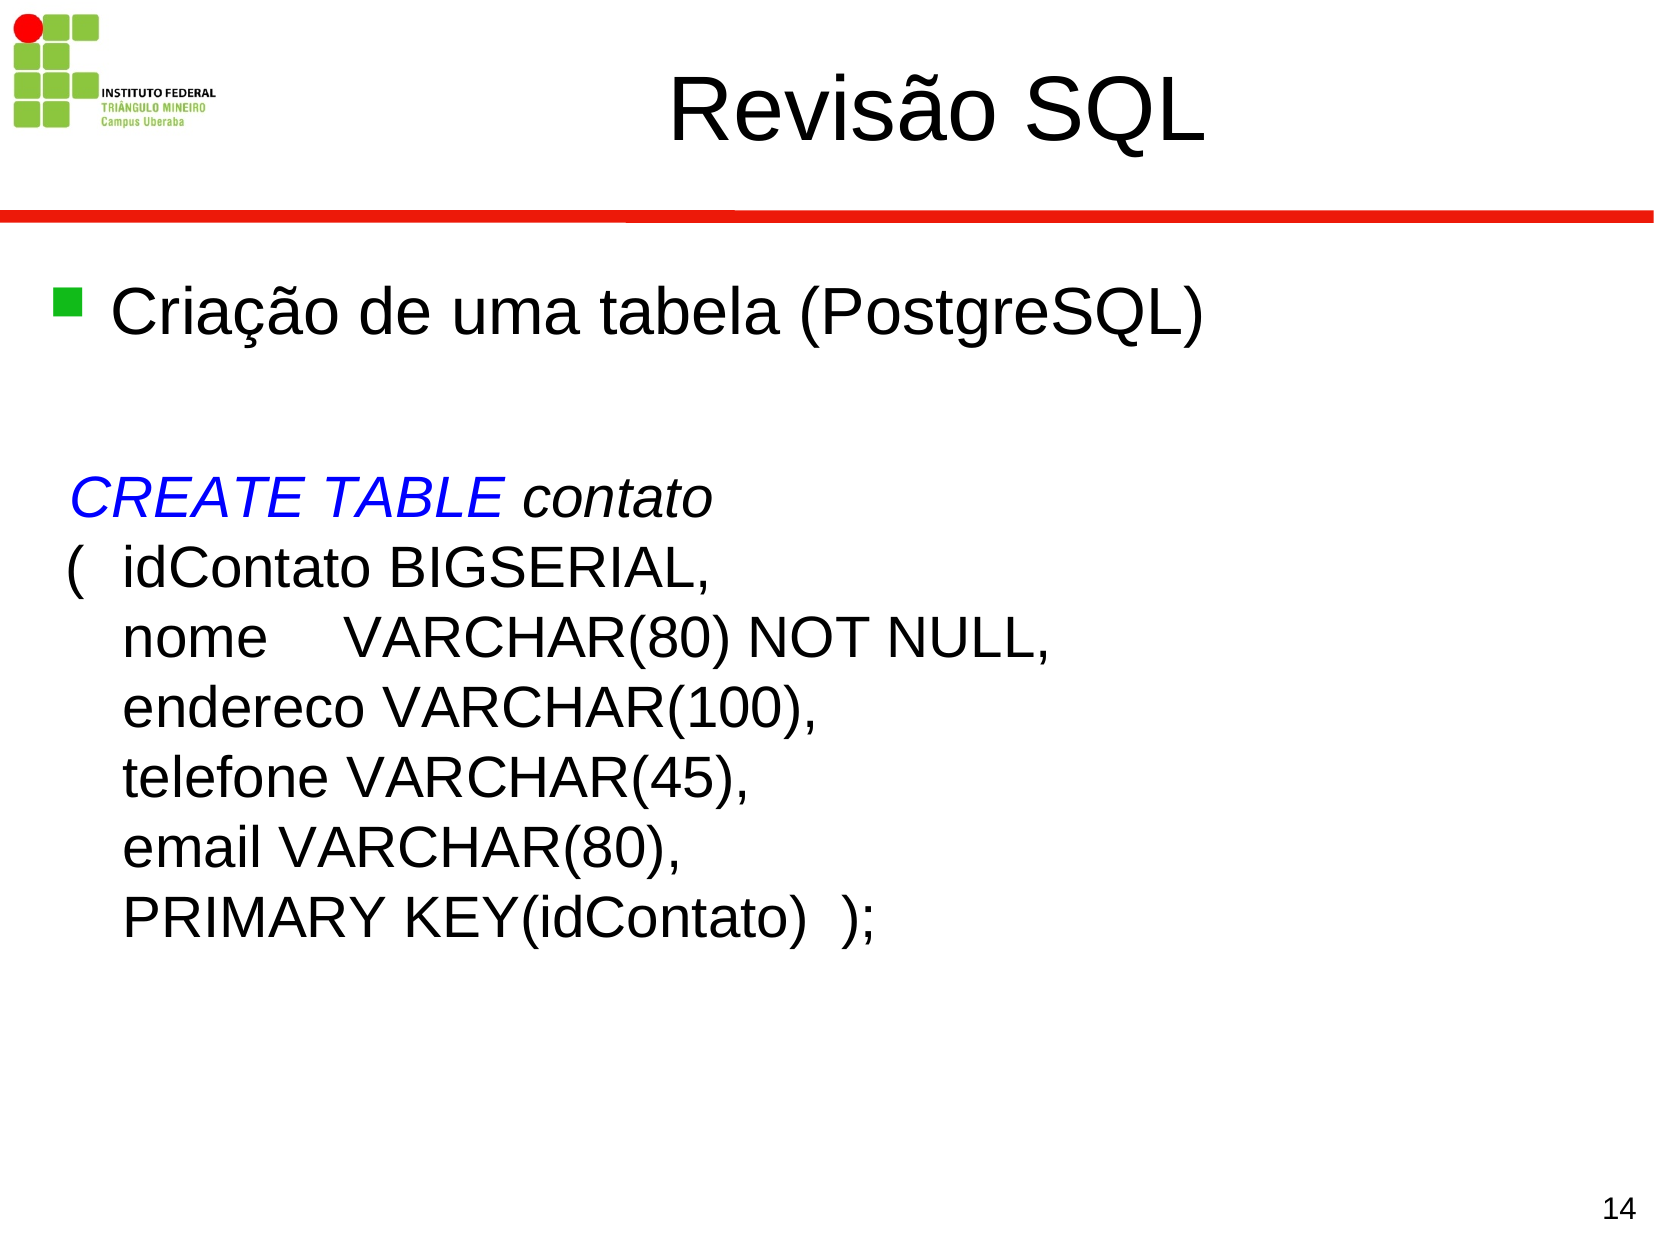

Revisão SQL
Criação de uma tabela (PostgreSQL)
CREATE TABLE contato
 (	idContato BIGSERIAL,
	nome 	VARCHAR(80) NOT NULL,
	endereco VARCHAR(100),
	telefone VARCHAR(45),
	email VARCHAR(80),
	PRIMARY KEY(idContato) );